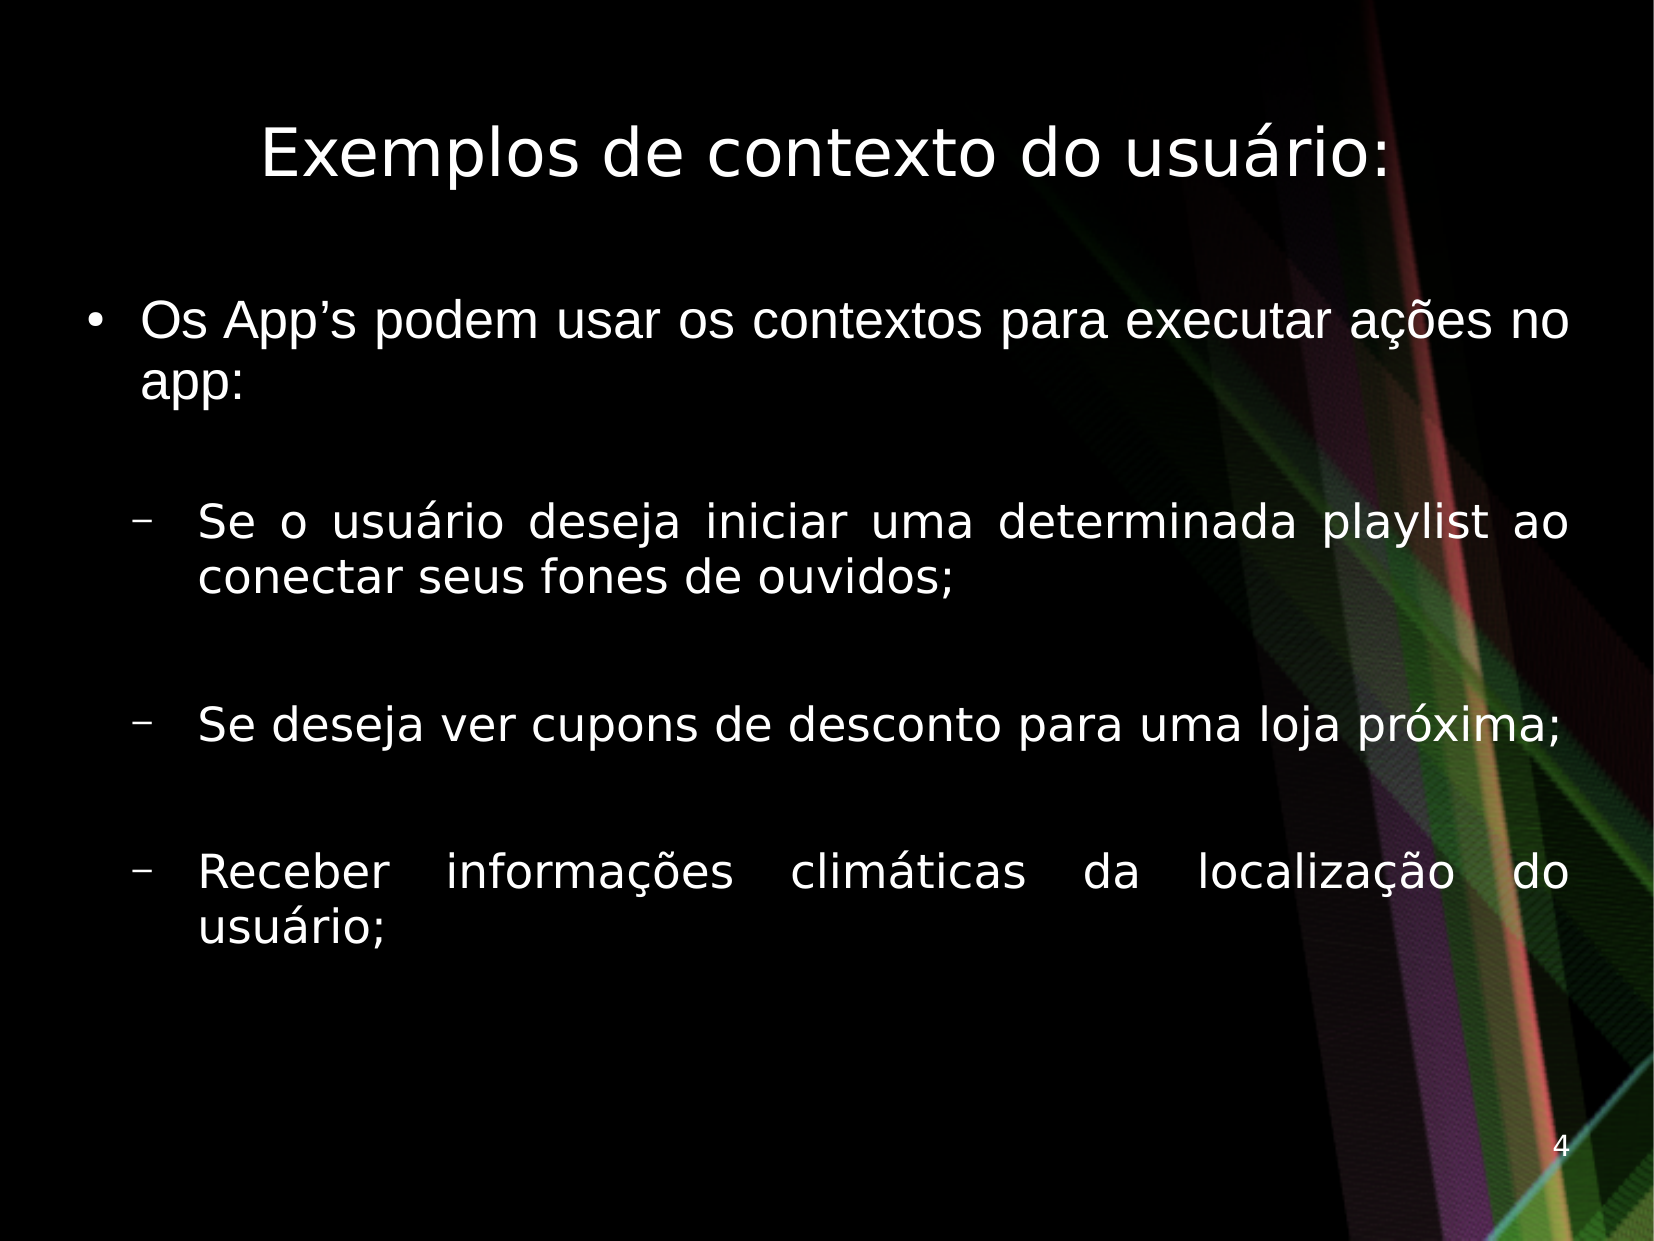

# Exemplos de contexto do usuário:
Os App’s podem usar os contextos para executar ações no app:
Se o usuário deseja iniciar uma determinada playlist ao conectar seus fones de ouvidos;
Se deseja ver cupons de desconto para uma loja próxima;
Receber informações climáticas da localização do usuário;
4